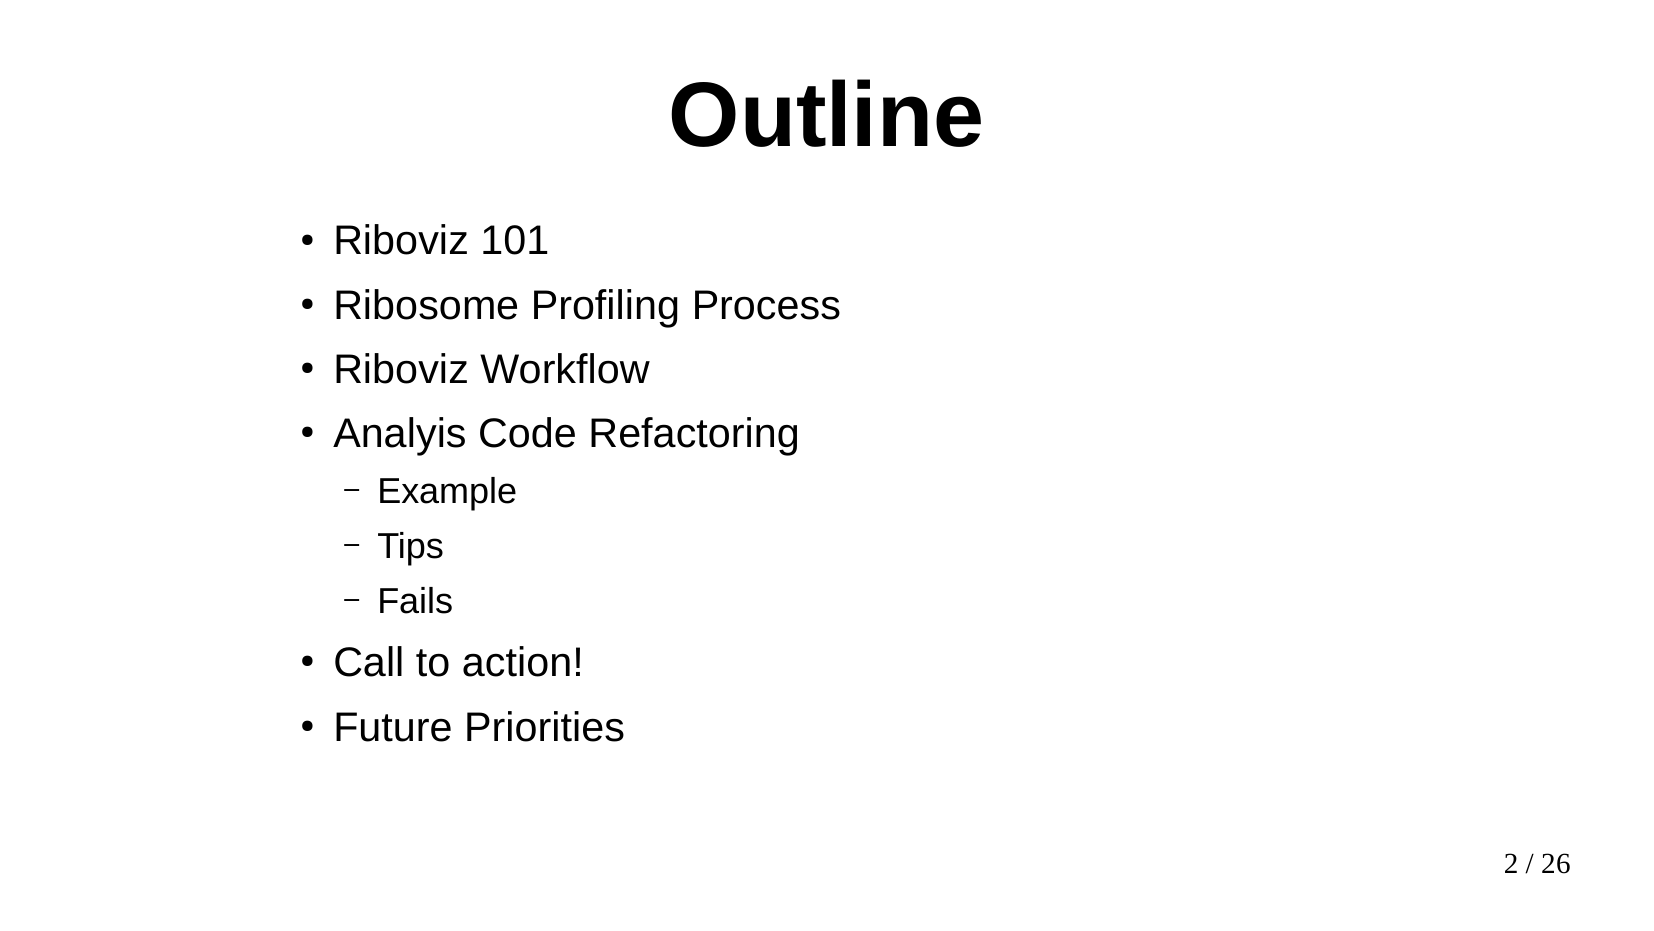

# Outline
Riboviz 101
Ribosome Profiling Process
Riboviz Workflow
Analyis Code Refactoring
Example
Tips
Fails
Call to action!
Future Priorities
2